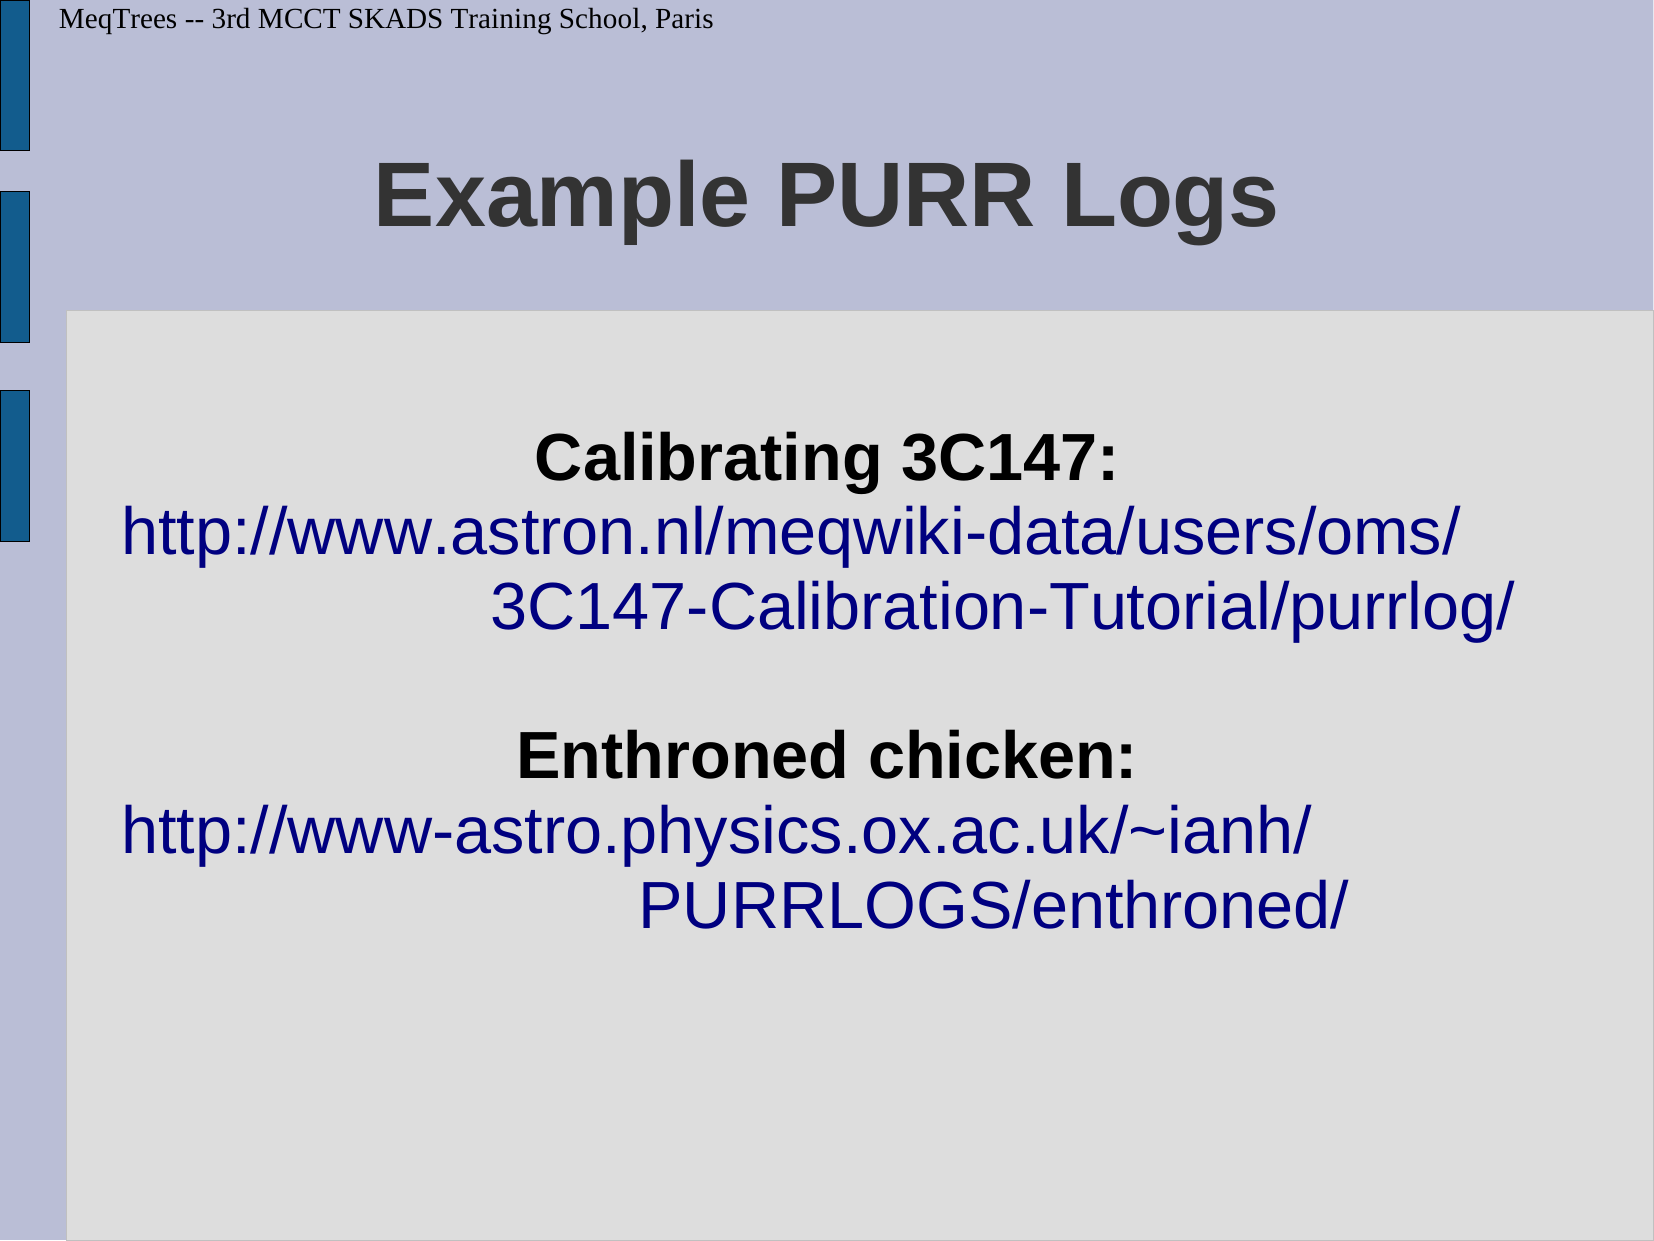

MeqTrees -- 3rd MCCT SKADS Training School, Paris
# Example PURR Logs
Calibrating 3C147:
http://www.astron.nl/meqwiki-data/users/oms/
					3C147-Calibration-Tutorial/purrlog/
Enthroned chicken:
http://www-astro.physics.ox.ac.uk/~ianh/										PURRLOGS/enthroned/